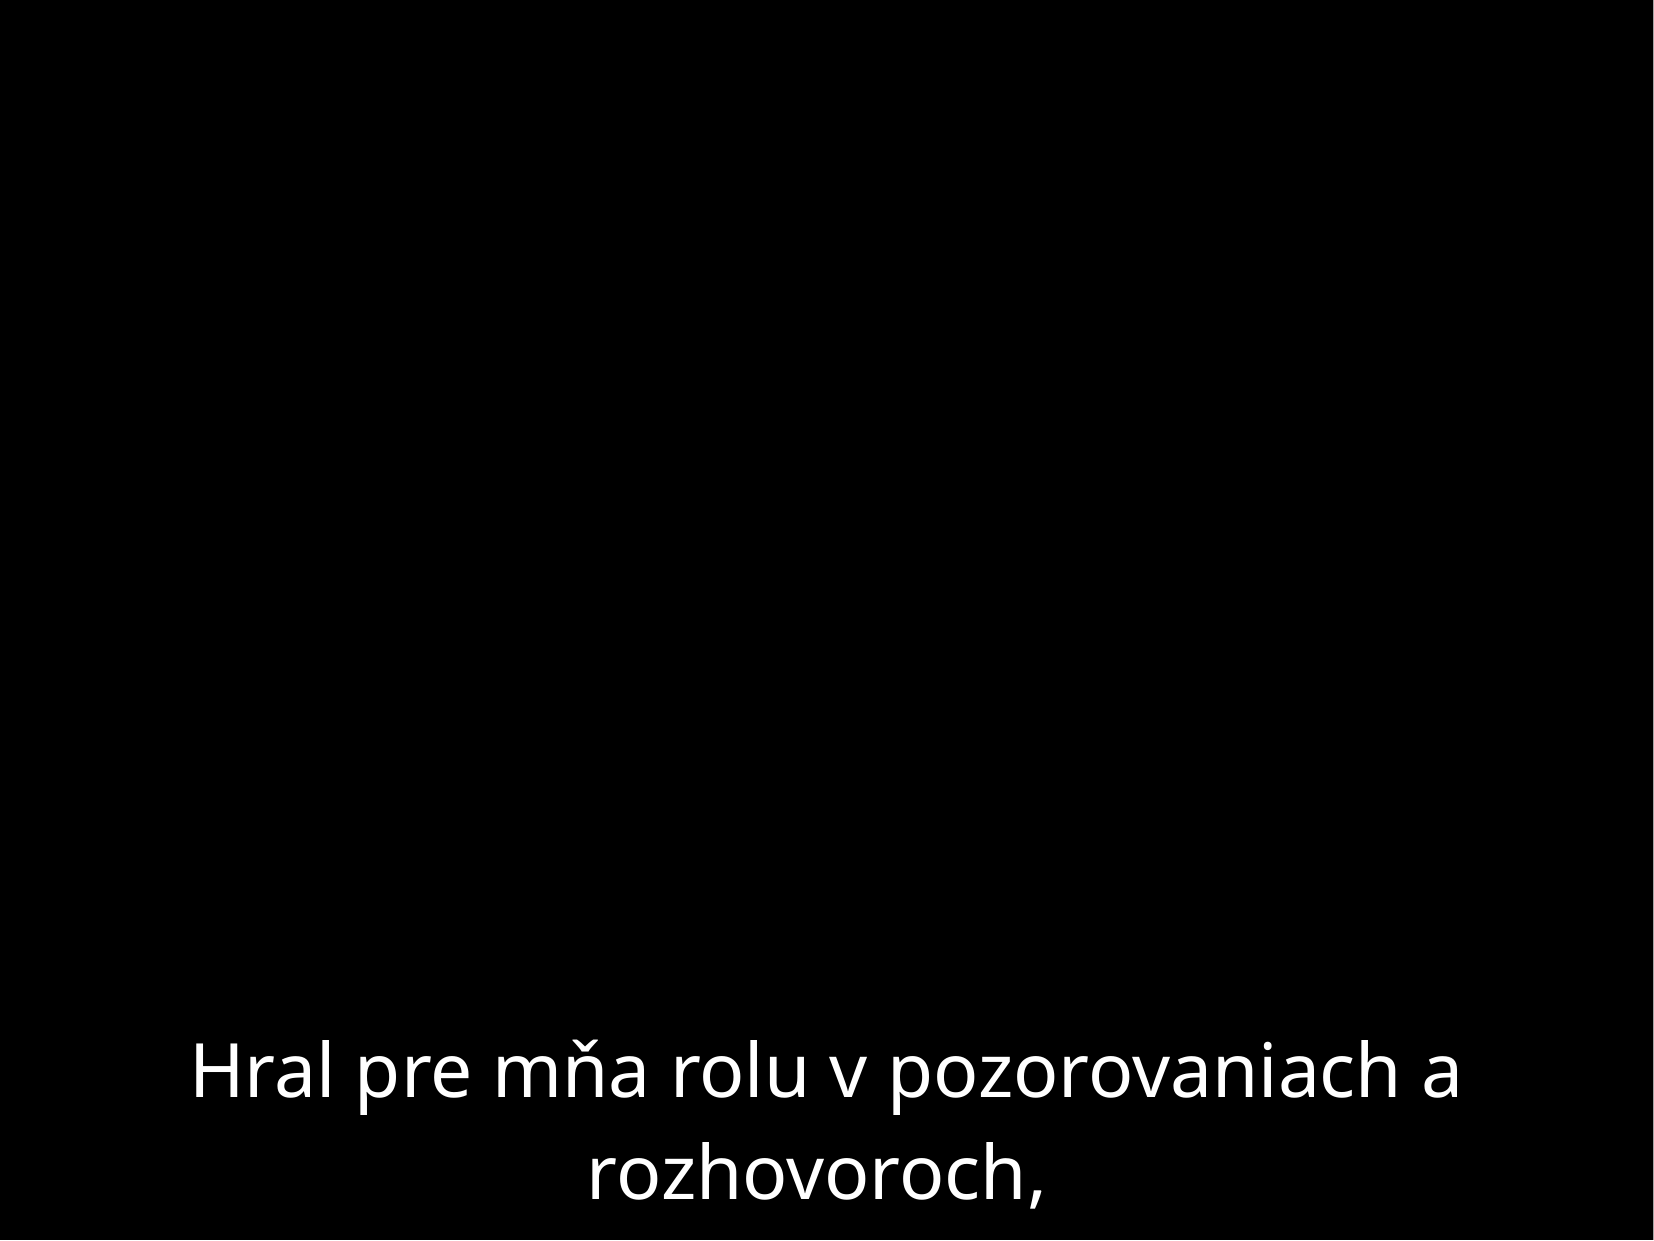

# Hral pre mňa rolu v pozorovaniach a rozhovoroch,